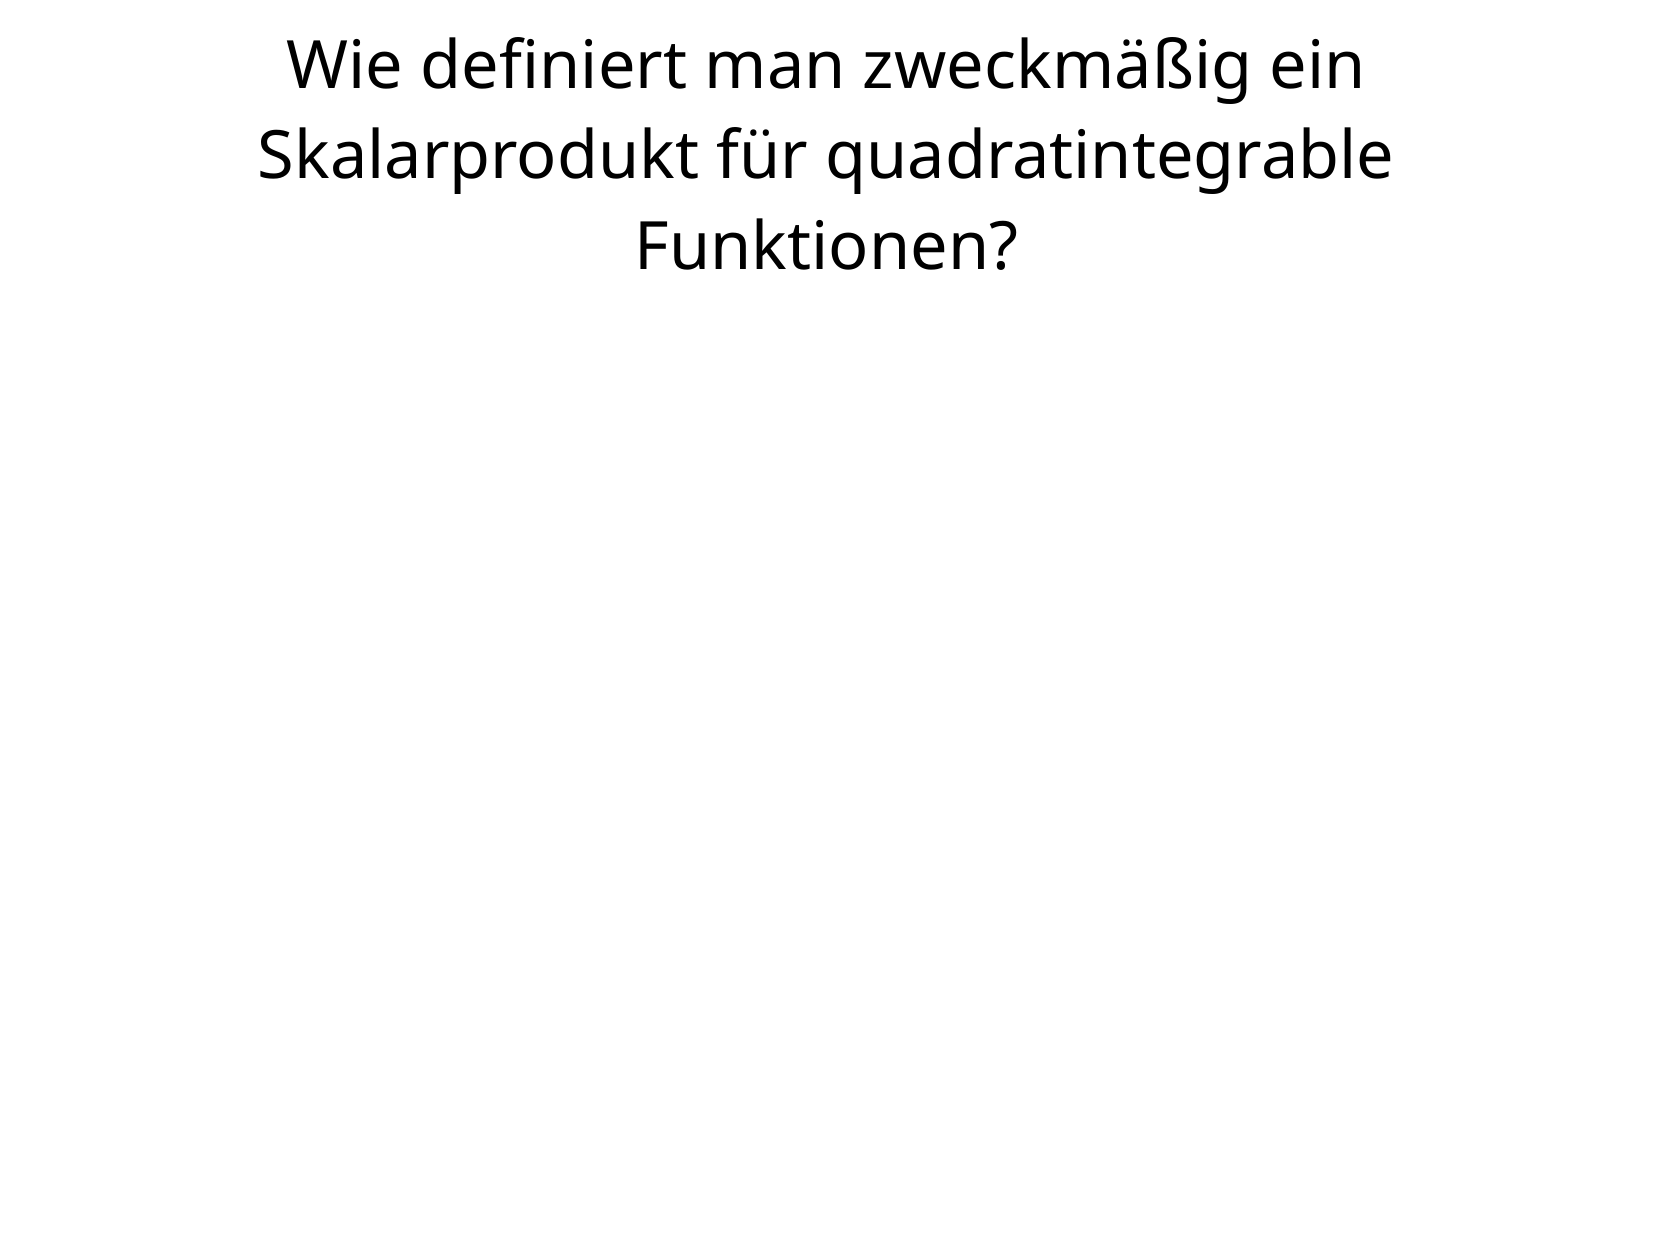

# Wie definiert man zweckmäßig ein Skalarprodukt für quadratintegrable Funktionen?